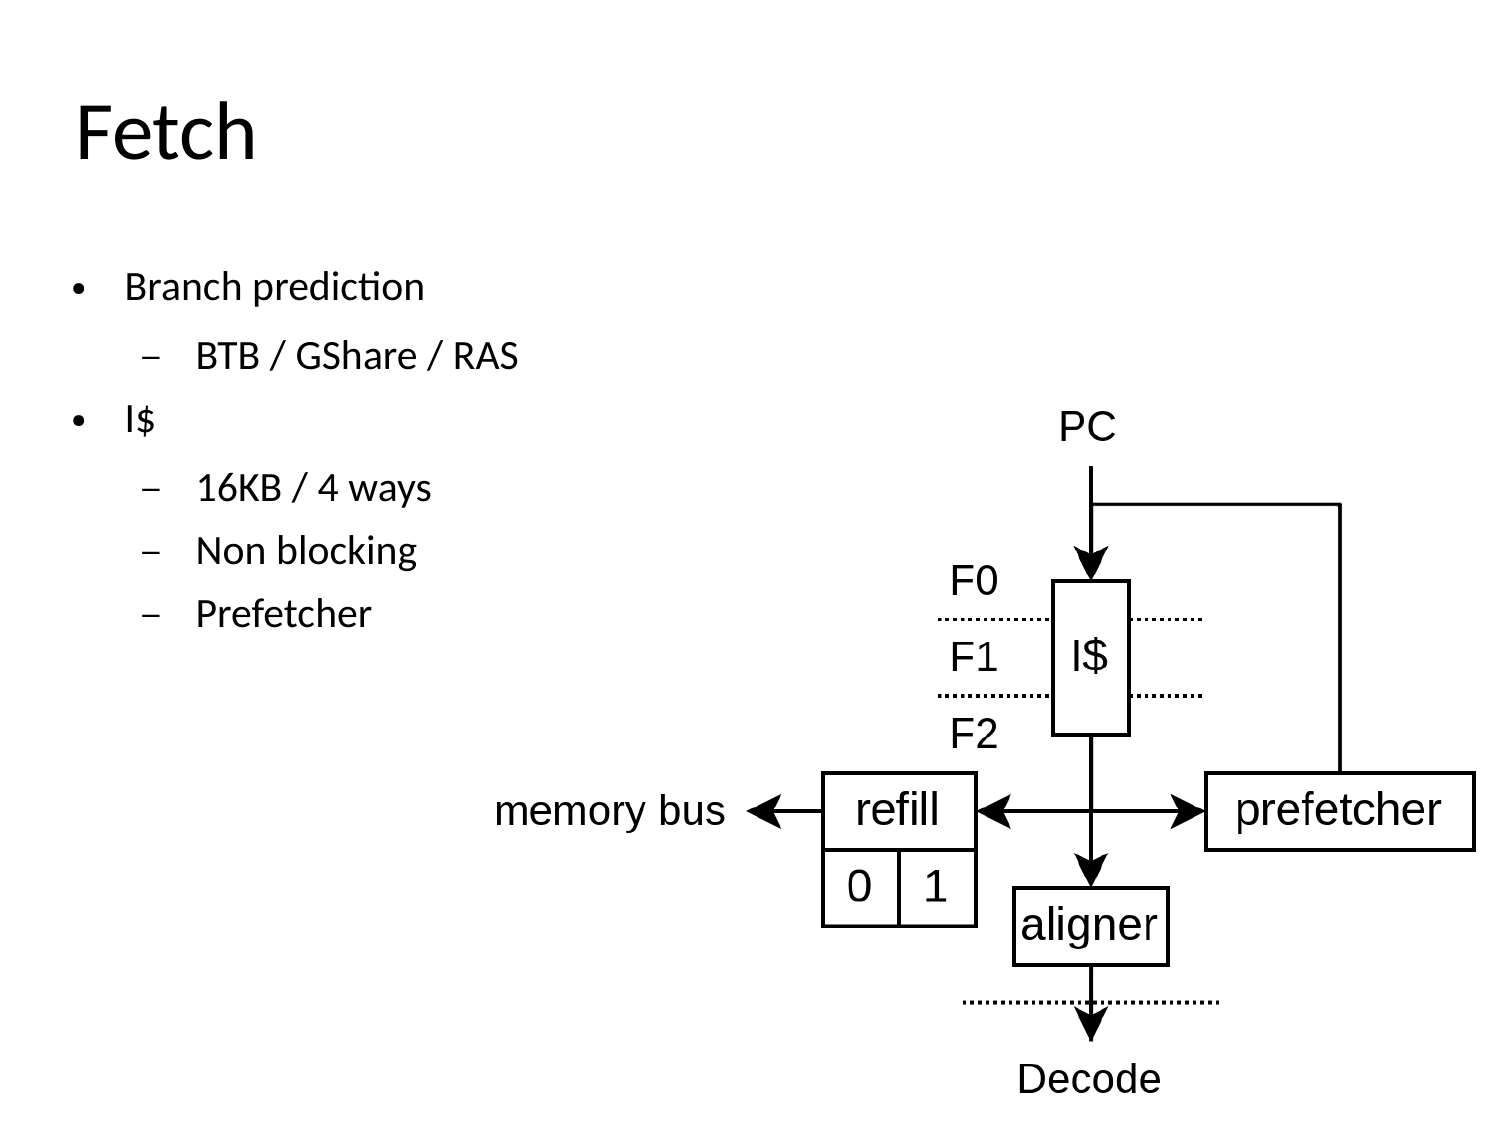

# Fetch
Branch prediction
BTB / GShare / RAS
I$
16KB / 4 ways
Non blocking
Prefetcher